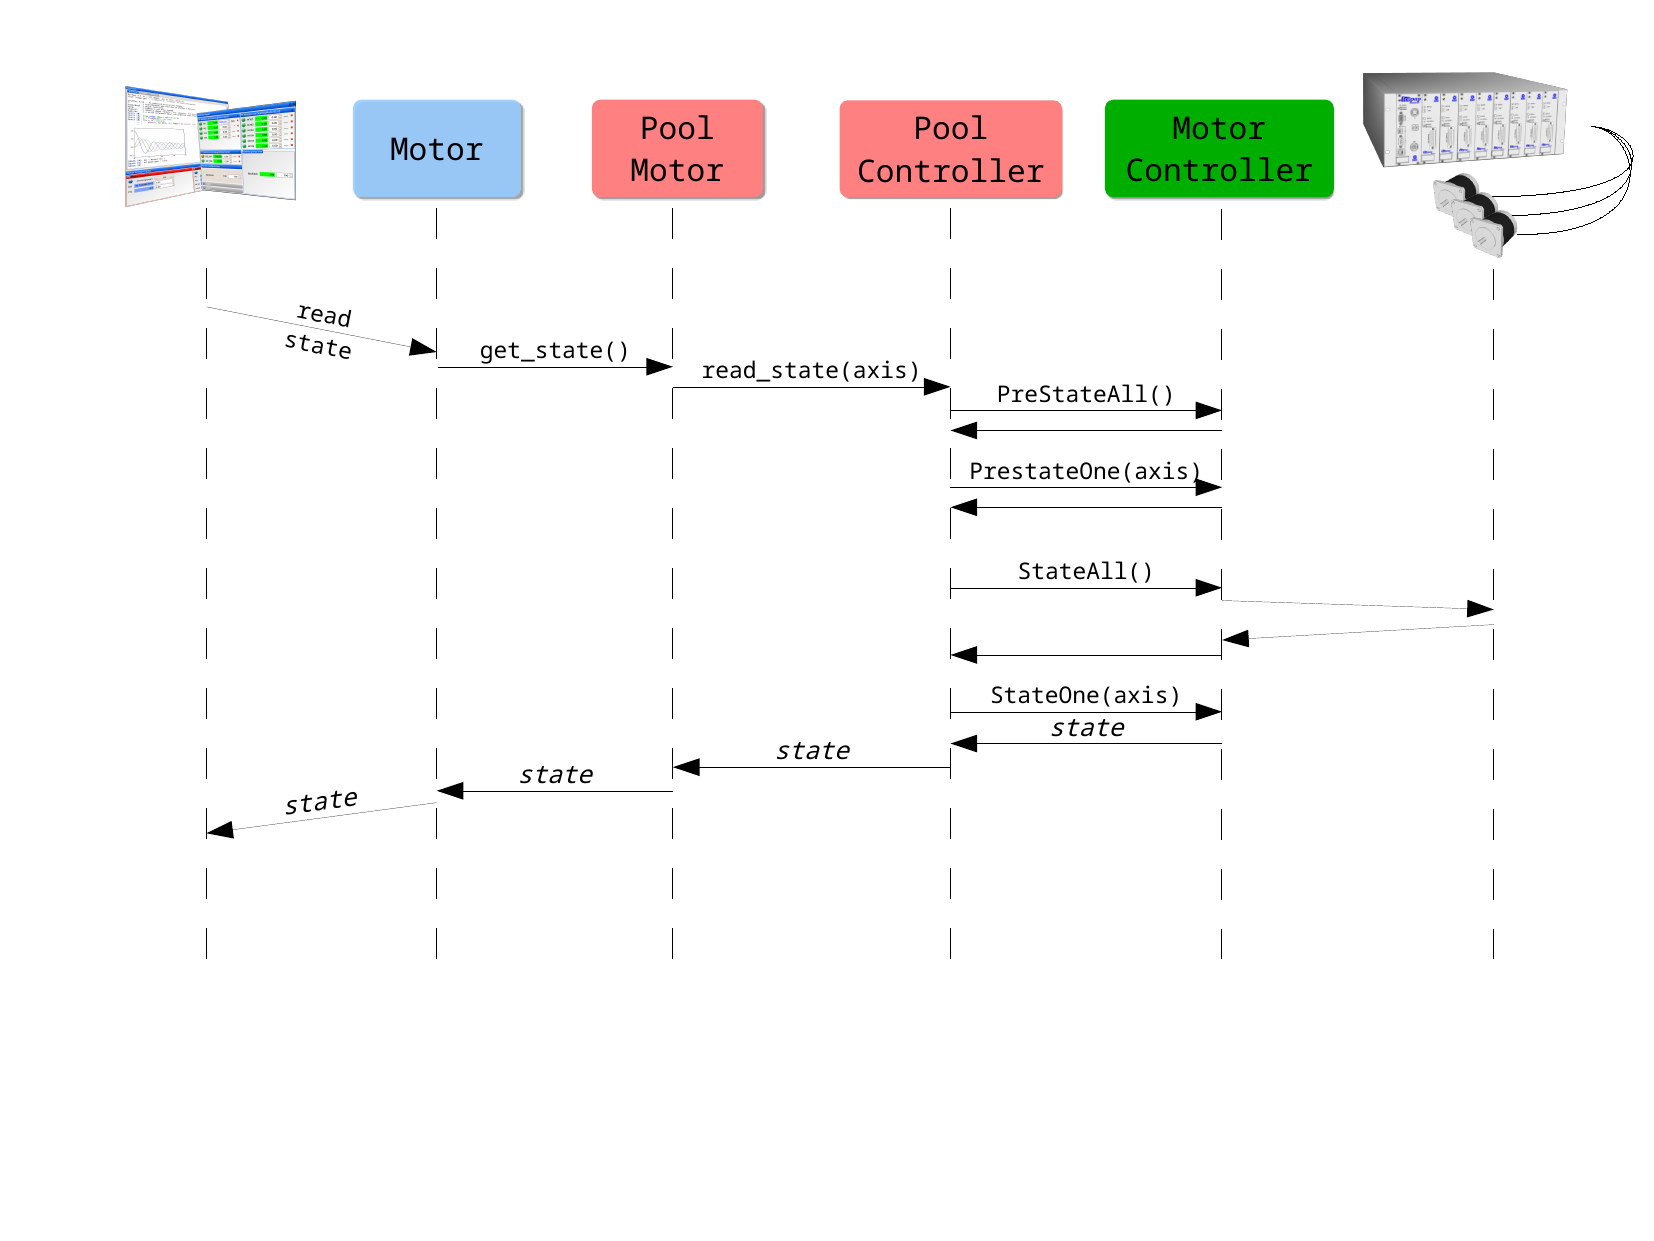

Motor
Pool
Motor
Motor
Controller
Pool
Controller
read
state
get_state()
read_state(axis)
PreStateAll()
PrestateOne(axis)
StateAll()
StateOne(axis)
state
state
state
state